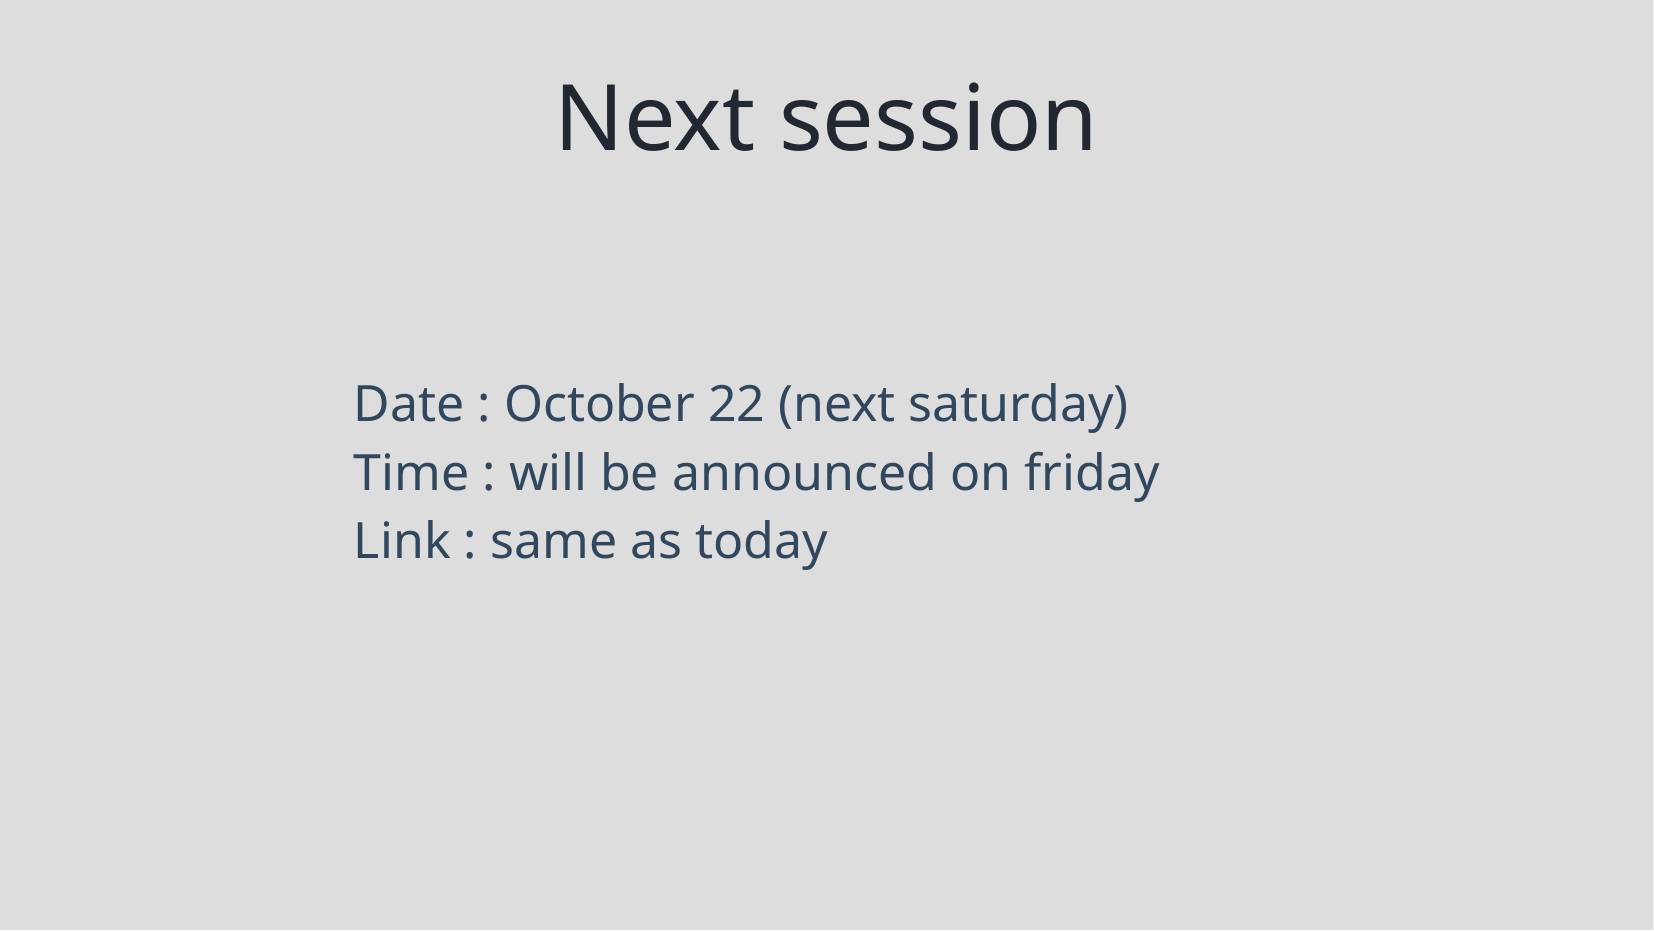

# Next session
Date : October 22 (next saturday)
Time : will be announced on friday
Link : same as today